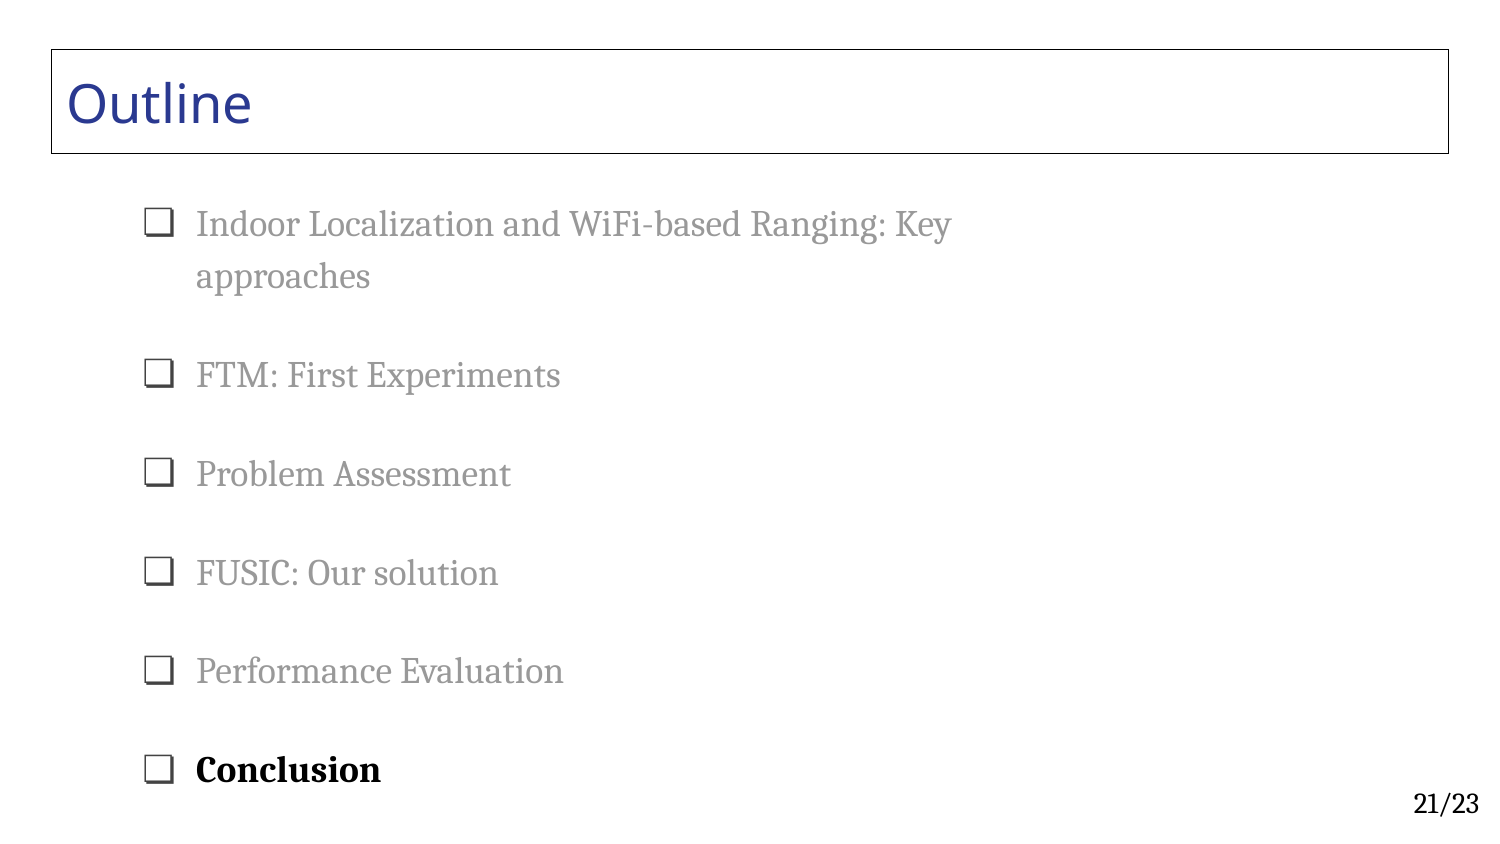

# Outline
Indoor Localization and WiFi-based Ranging: Key approaches
FTM: First Experiments
Problem Assessment
FUSIC: Our solution
Performance Evaluation
Conclusion
Company